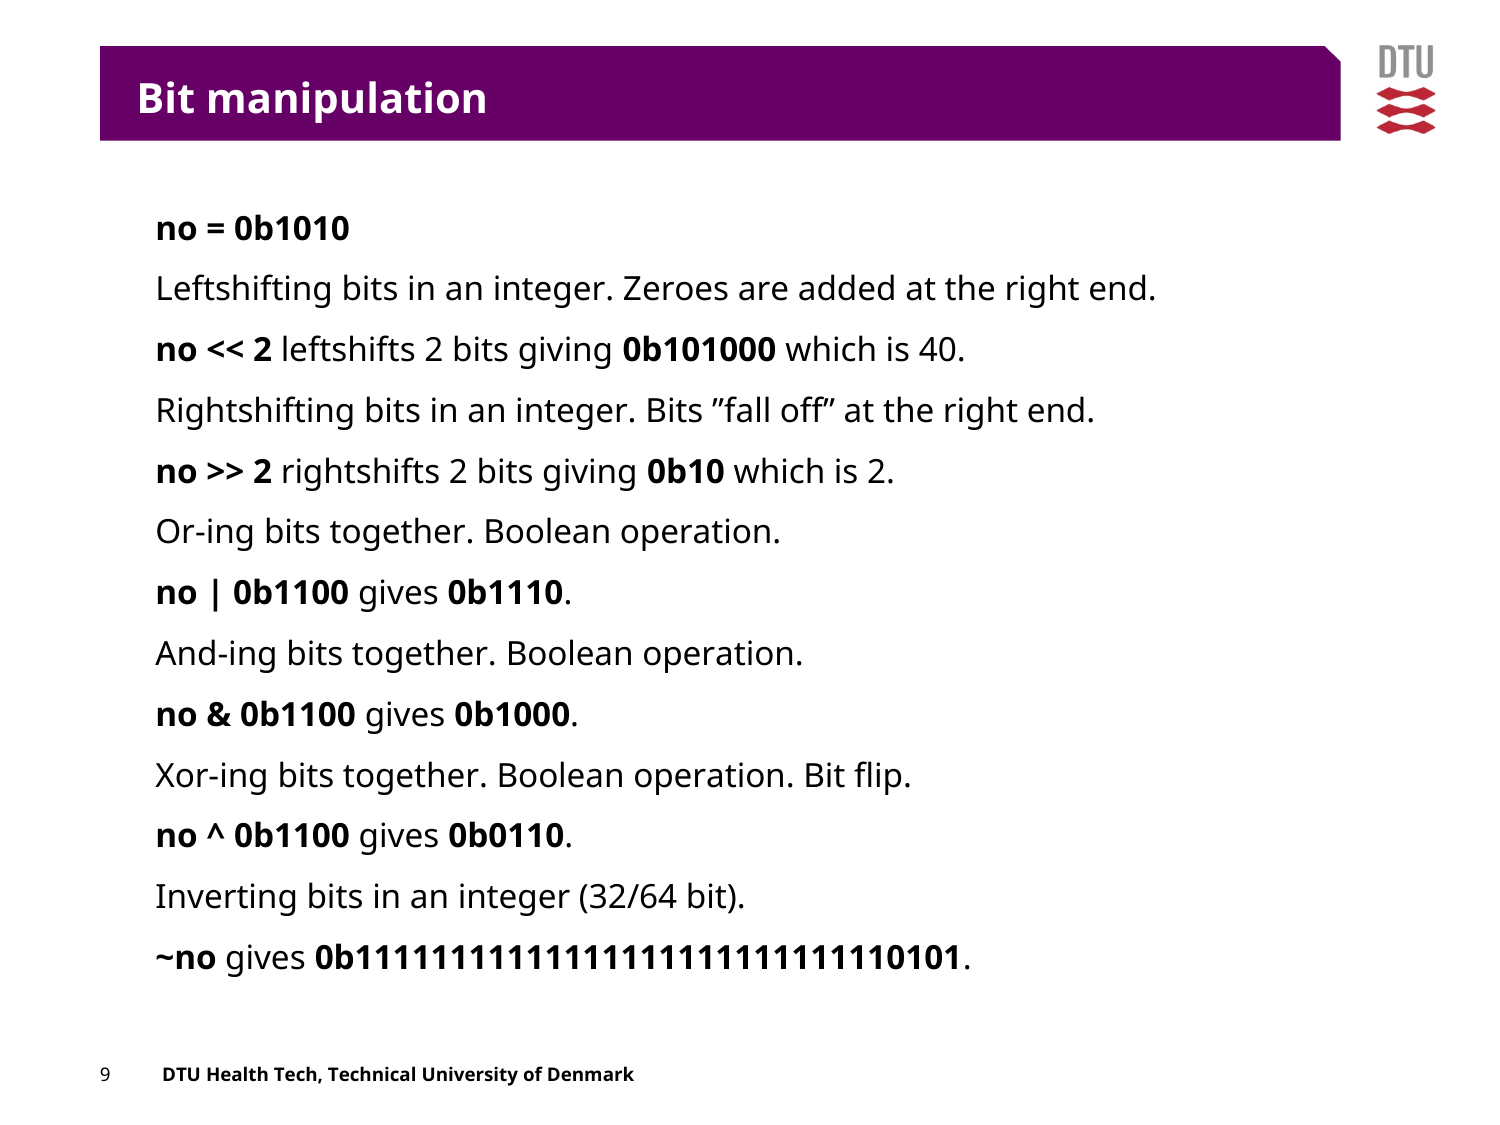

Bit manipulation
no = 0b1010
Leftshifting bits in an integer. Zeroes are added at the right end.
no << 2 leftshifts 2 bits giving 0b101000 which is 40.
Rightshifting bits in an integer. Bits ”fall off” at the right end.
no >> 2 rightshifts 2 bits giving 0b10 which is 2.
Or-ing bits together. Boolean operation.
no | 0b1100 gives 0b1110.
And-ing bits together. Boolean operation.
no & 0b1100 gives 0b1000.
Xor-ing bits together. Boolean operation. Bit flip.
no ^ 0b1100 gives 0b0110.
Inverting bits in an integer (32/64 bit).
~no gives 0b11111111111111111111111111110101.